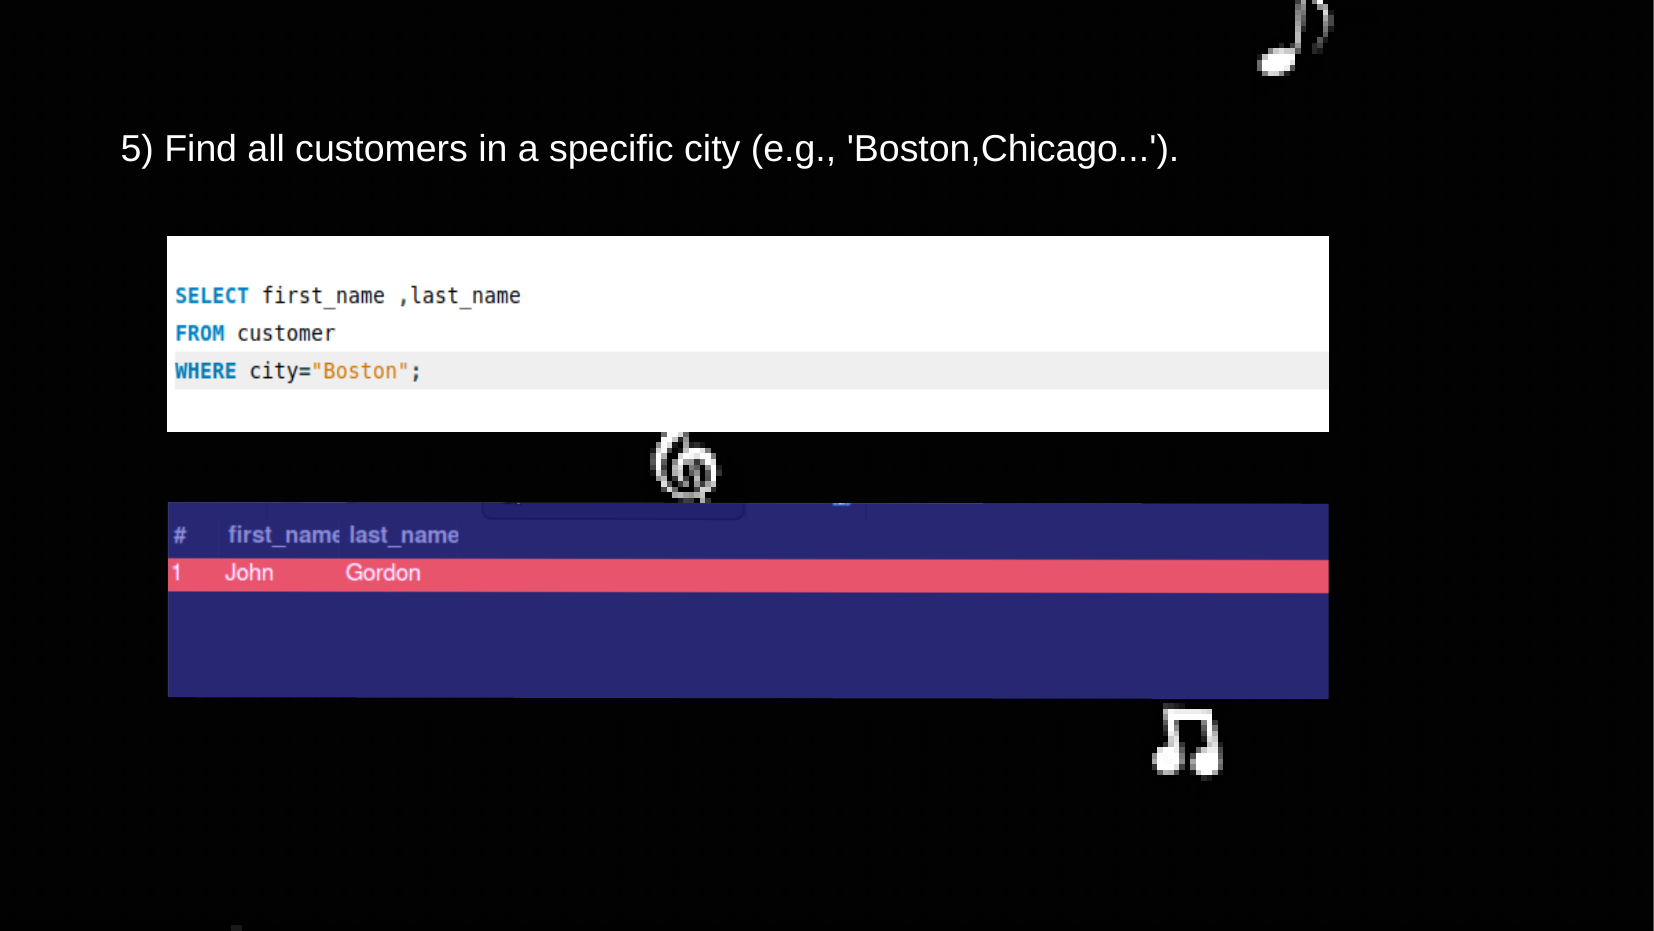

5) Find all customers in a specific city (e.g., 'Boston,Chicago...').